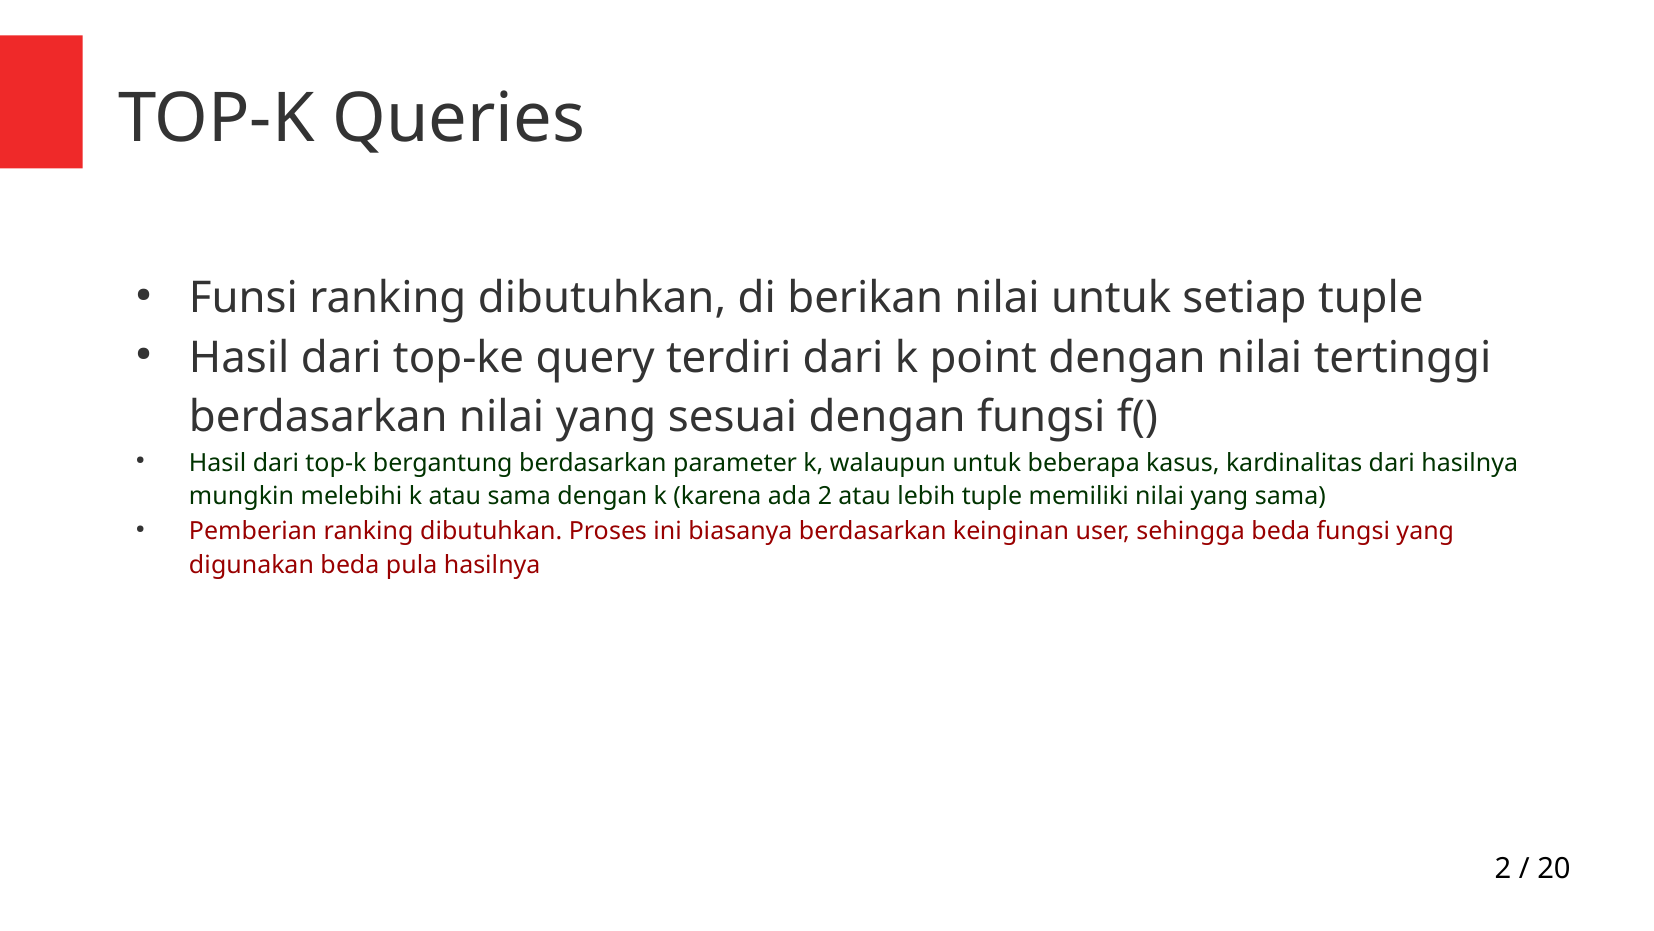

# TOP-K Queries
Funsi ranking dibutuhkan, di berikan nilai untuk setiap tuple
Hasil dari top-ke query terdiri dari k point dengan nilai tertinggi berdasarkan nilai yang sesuai dengan fungsi f()
Hasil dari top-k bergantung berdasarkan parameter k, walaupun untuk beberapa kasus, kardinalitas dari hasilnya mungkin melebihi k atau sama dengan k (karena ada 2 atau lebih tuple memiliki nilai yang sama)
Pemberian ranking dibutuhkan. Proses ini biasanya berdasarkan keinginan user, sehingga beda fungsi yang digunakan beda pula hasilnya
2